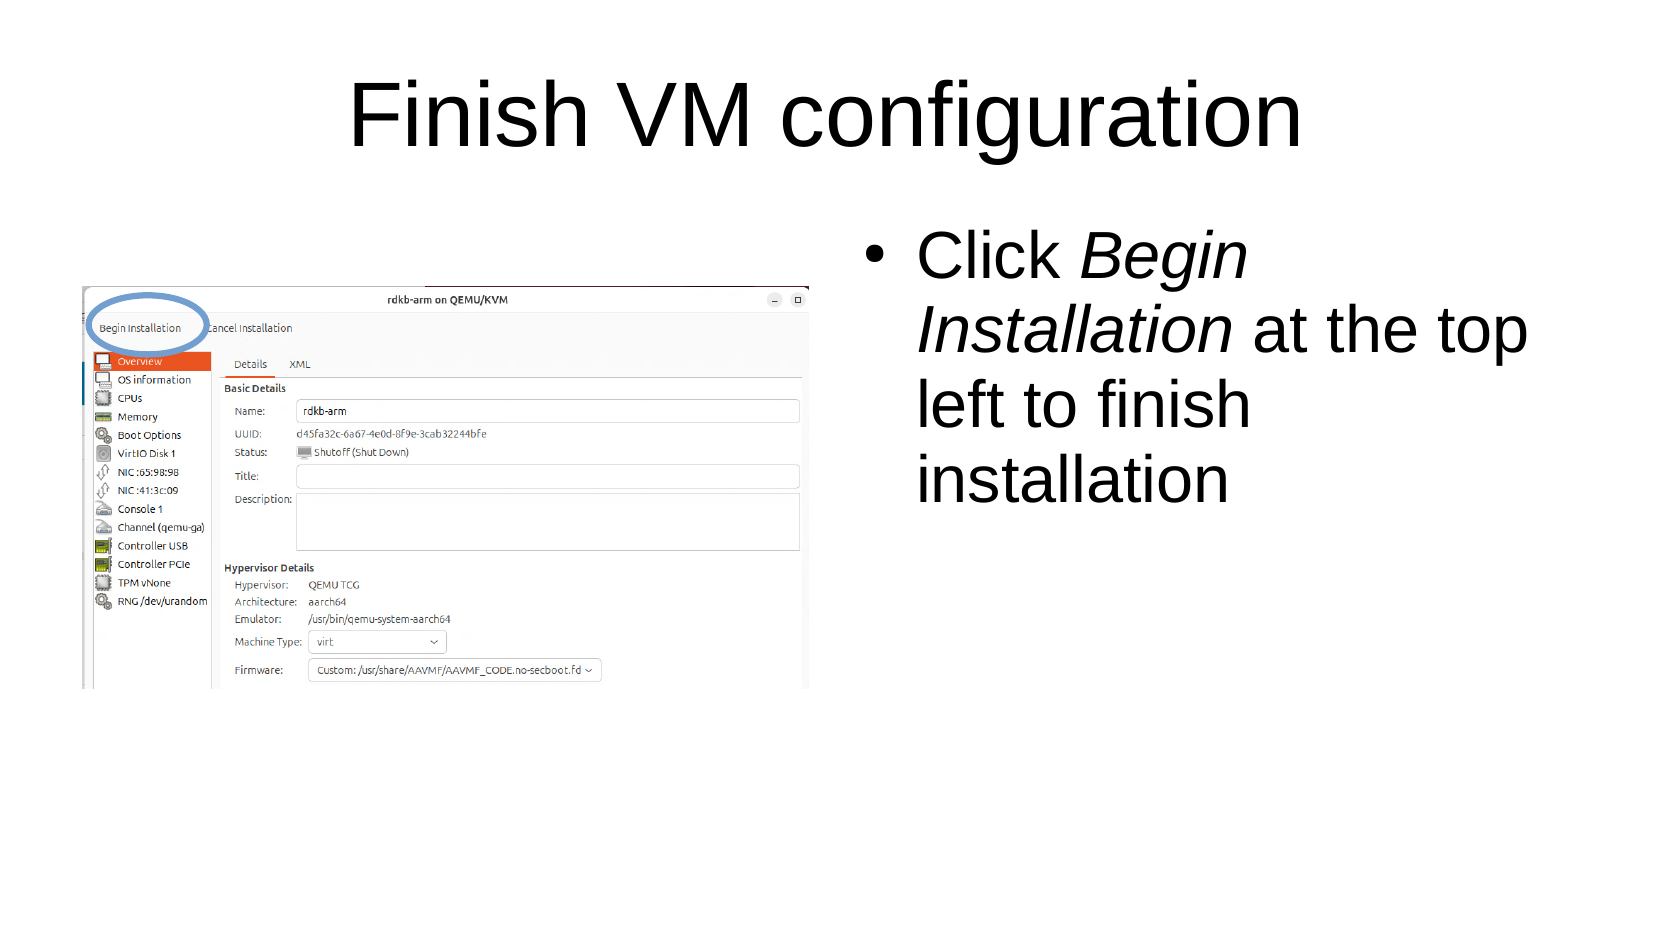

# Finish VM configuration
Click Begin Installation at the top left to finish installation